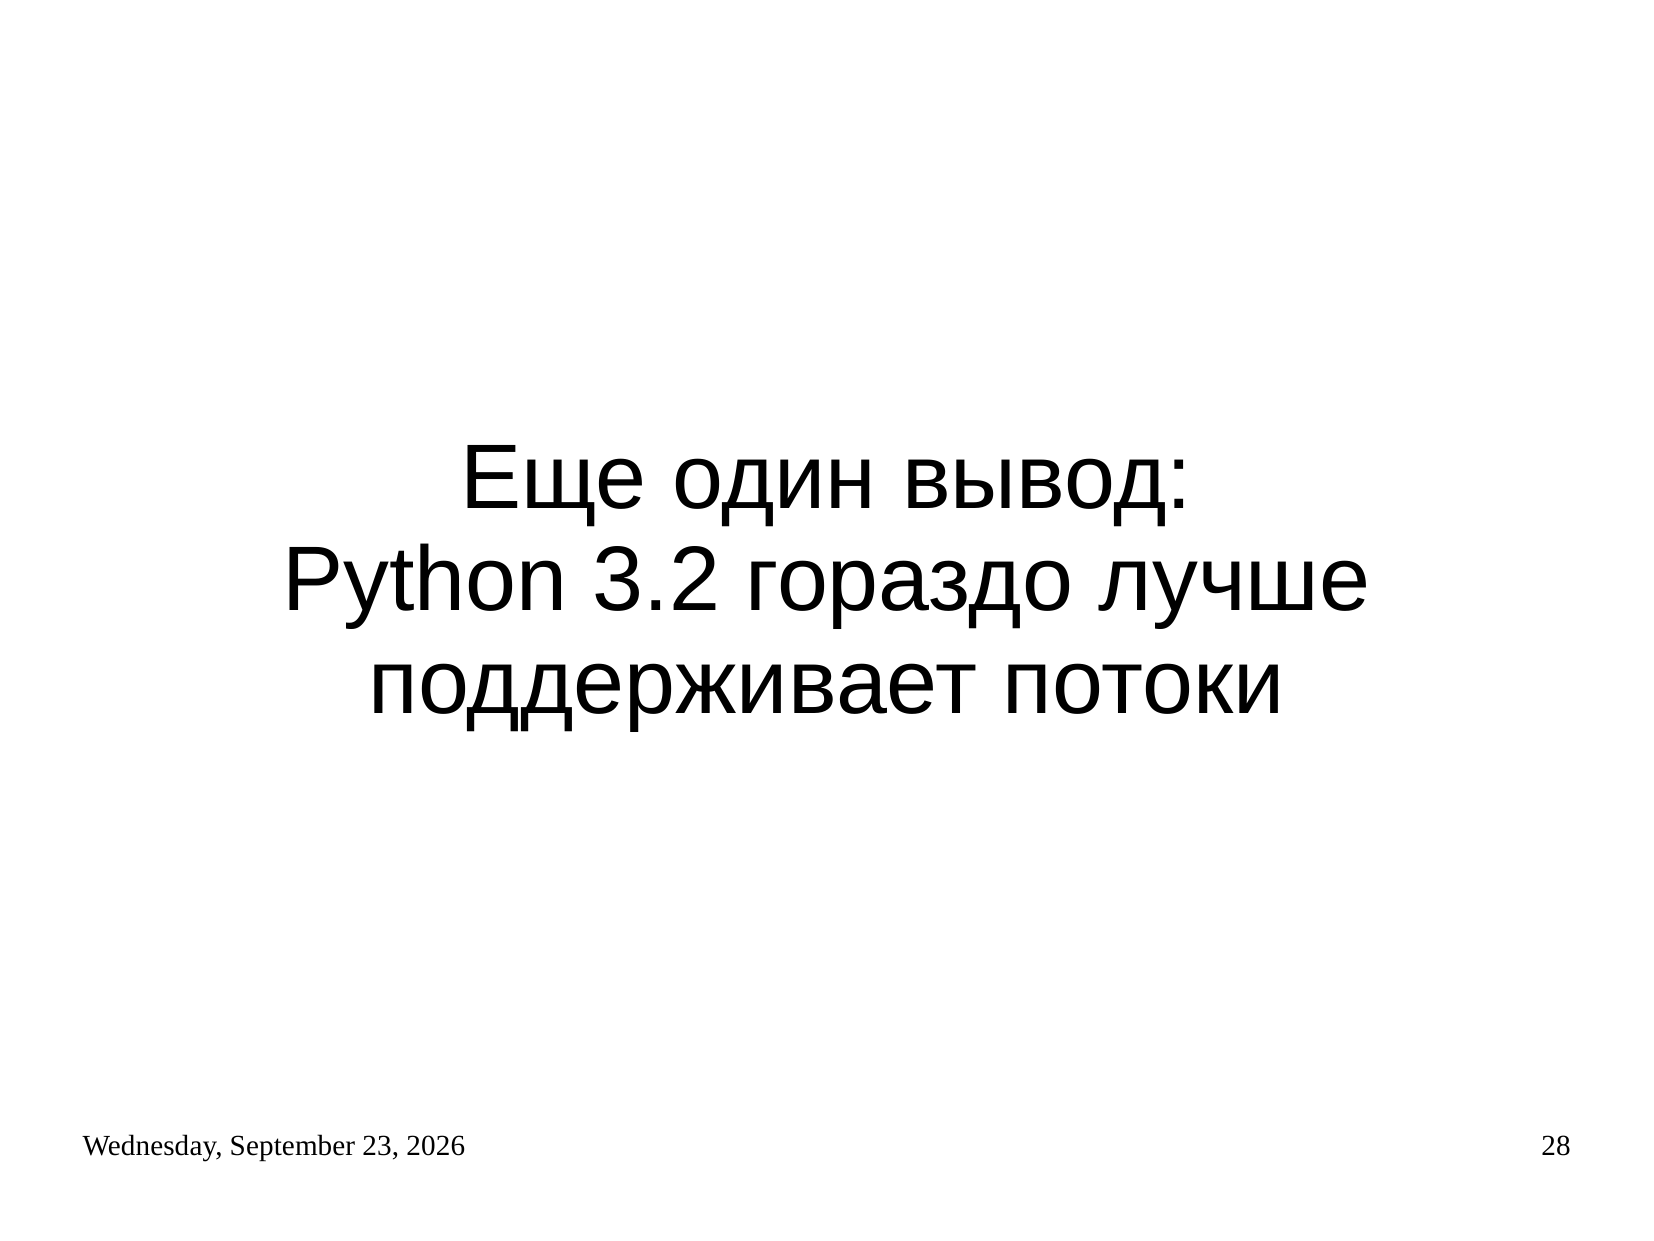

# Еще один вывод:
Python 3.2 гораздо лучше поддерживает потоки
28